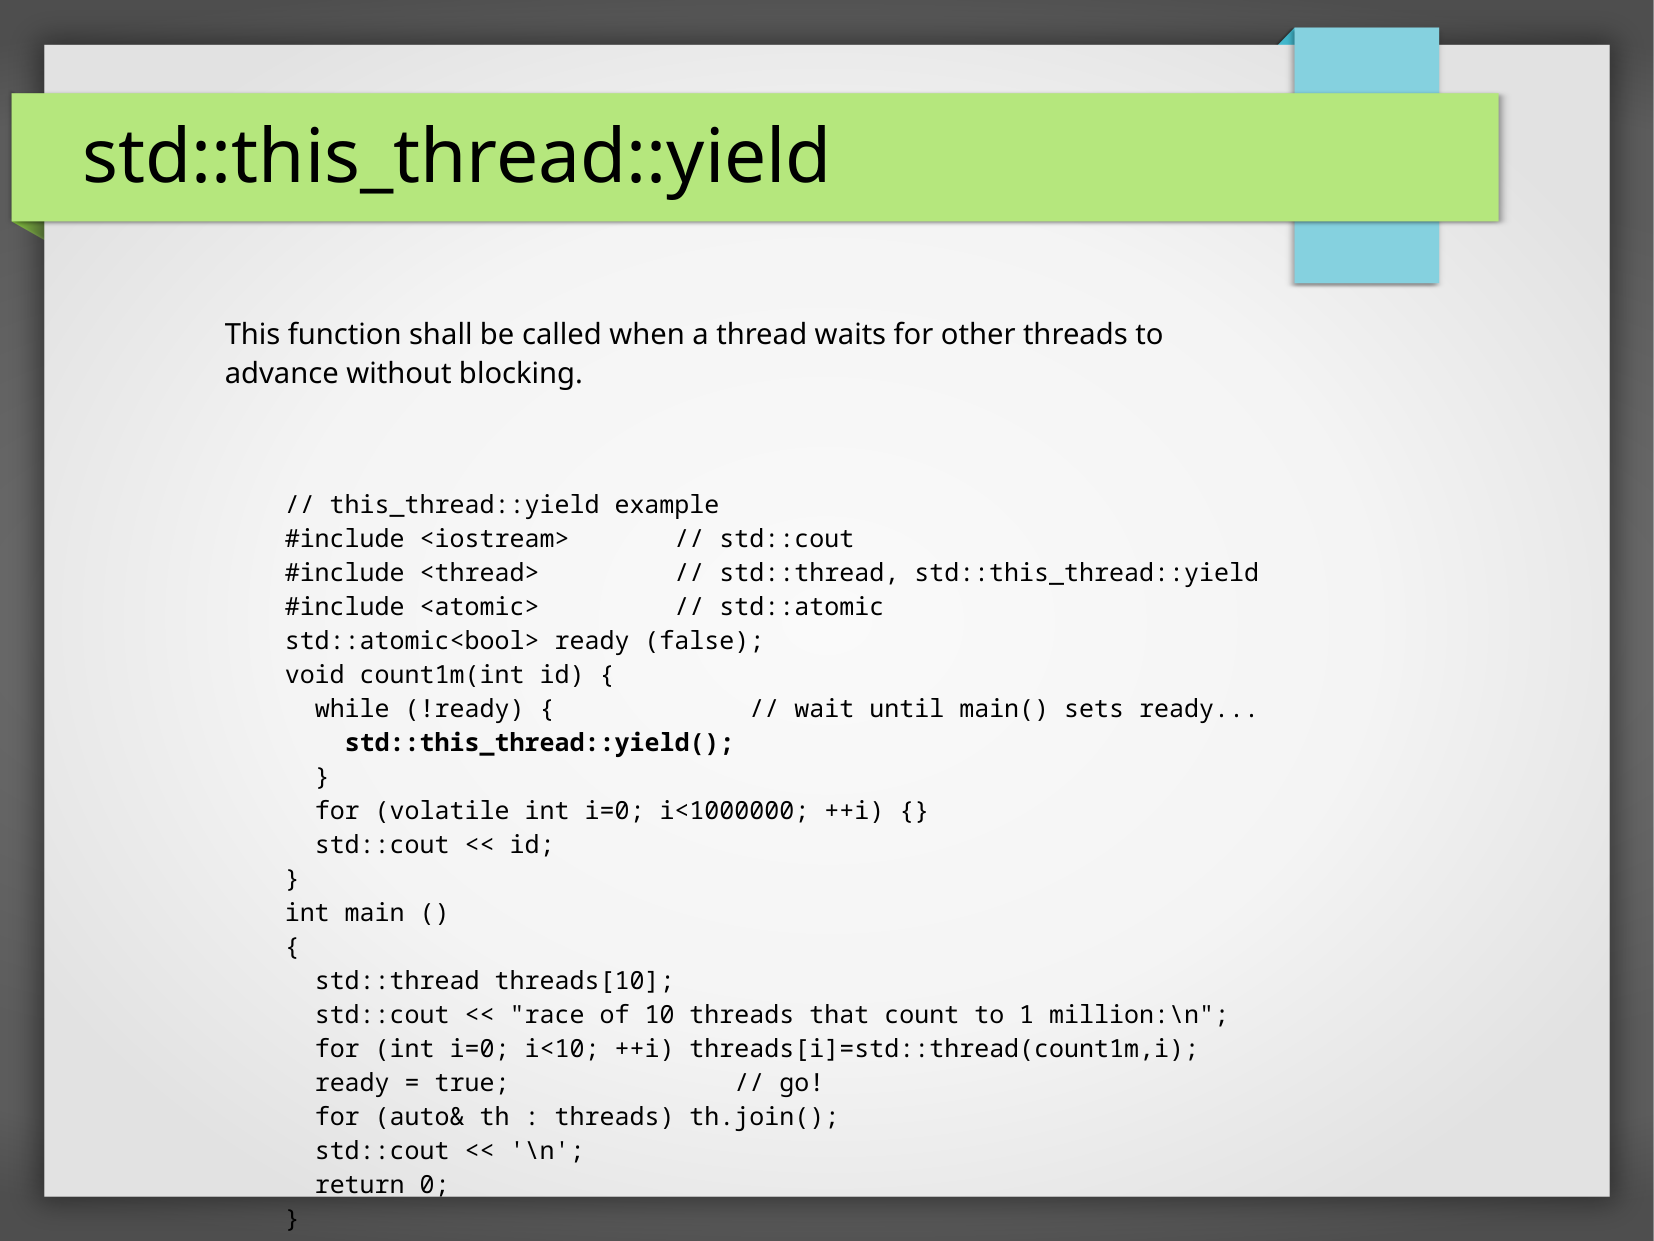

# std::this_thread::yield
This function shall be called when a thread waits for other threads to advance without blocking.
// this_thread::yield example
#include <iostream> // std::cout
#include <thread> // std::thread, std::this_thread::yield
#include <atomic> // std::atomic
std::atomic<bool> ready (false);
void count1m(int id) {
 while (!ready) { // wait until main() sets ready...
 std::this_thread::yield();
 }
 for (volatile int i=0; i<1000000; ++i) {}
 std::cout << id;
}
int main ()
{
 std::thread threads[10];
 std::cout << "race of 10 threads that count to 1 million:\n";
 for (int i=0; i<10; ++i) threads[i]=std::thread(count1m,i);
 ready = true; // go!
 for (auto& th : threads) th.join();
 std::cout << '\n';
 return 0;
}